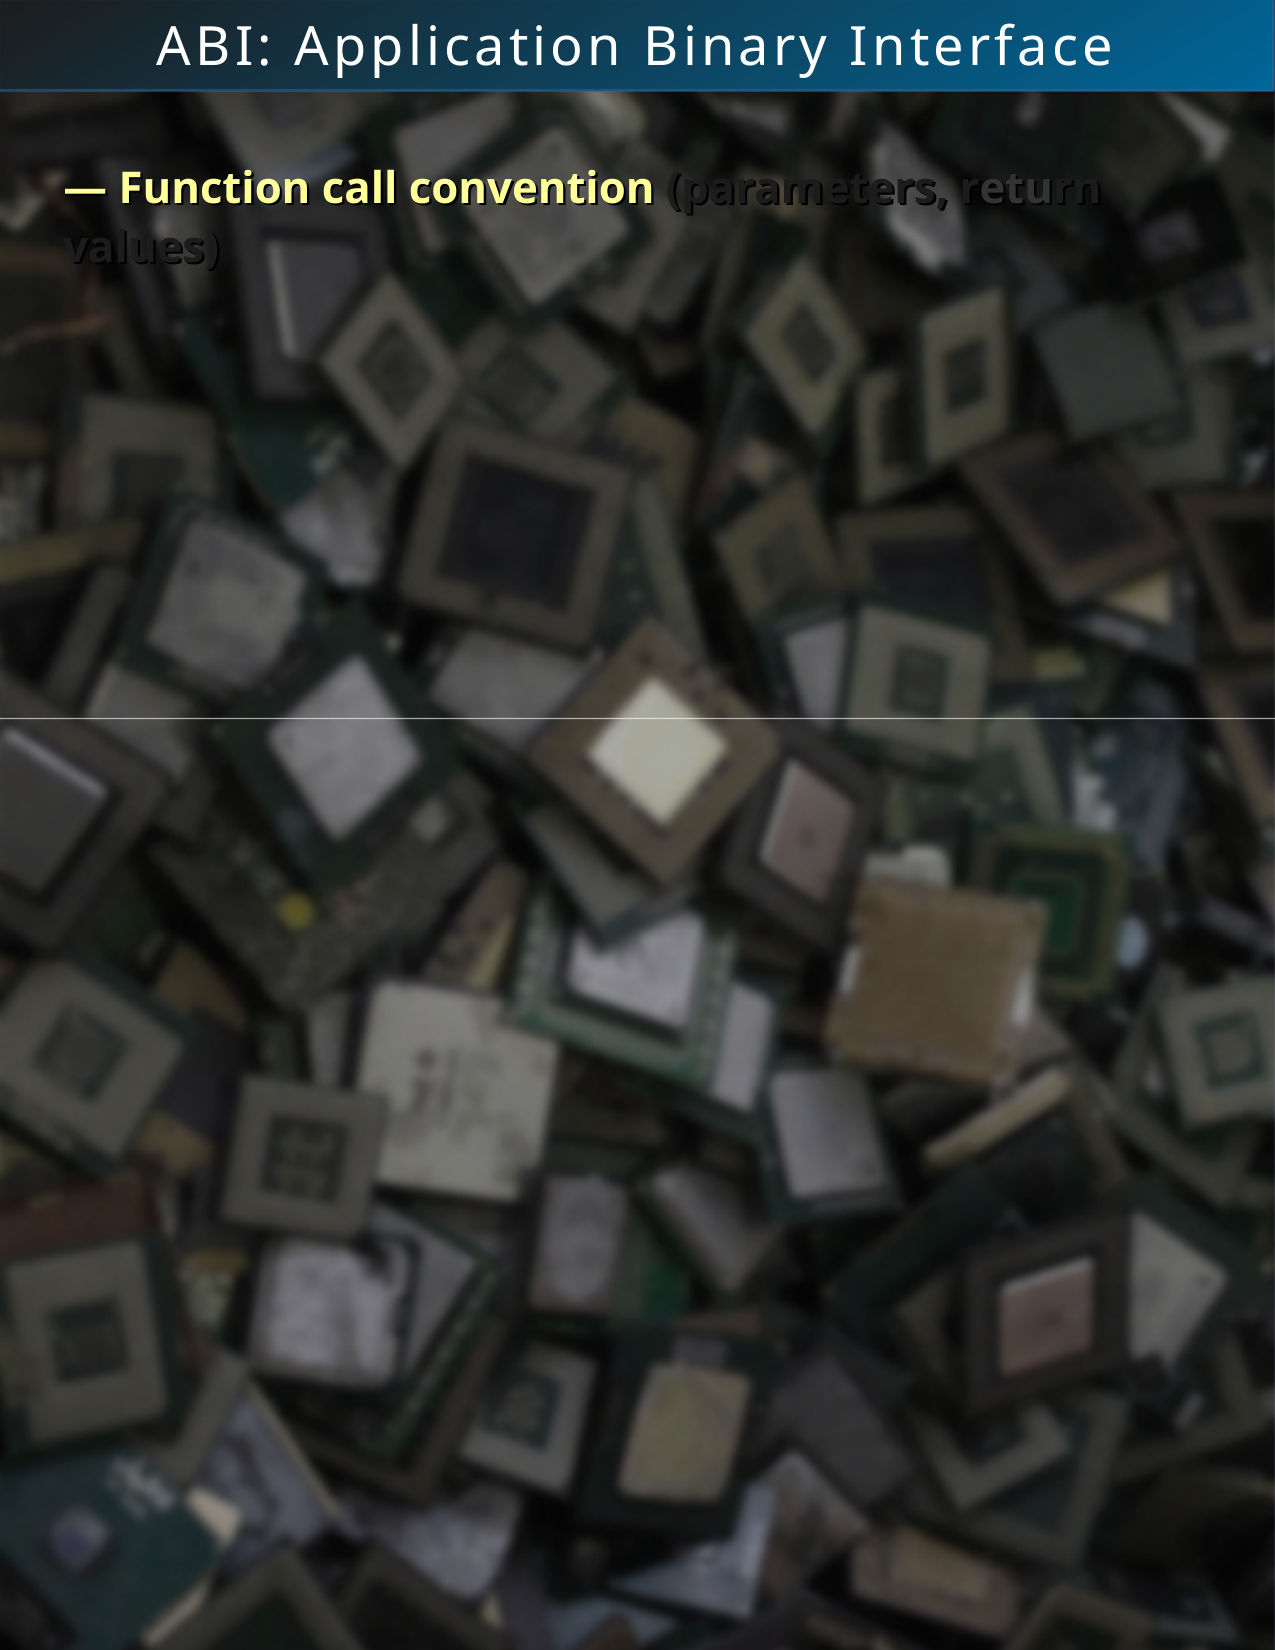

ABI: Application Binary Interface
— Function call convention (parameters, return values)